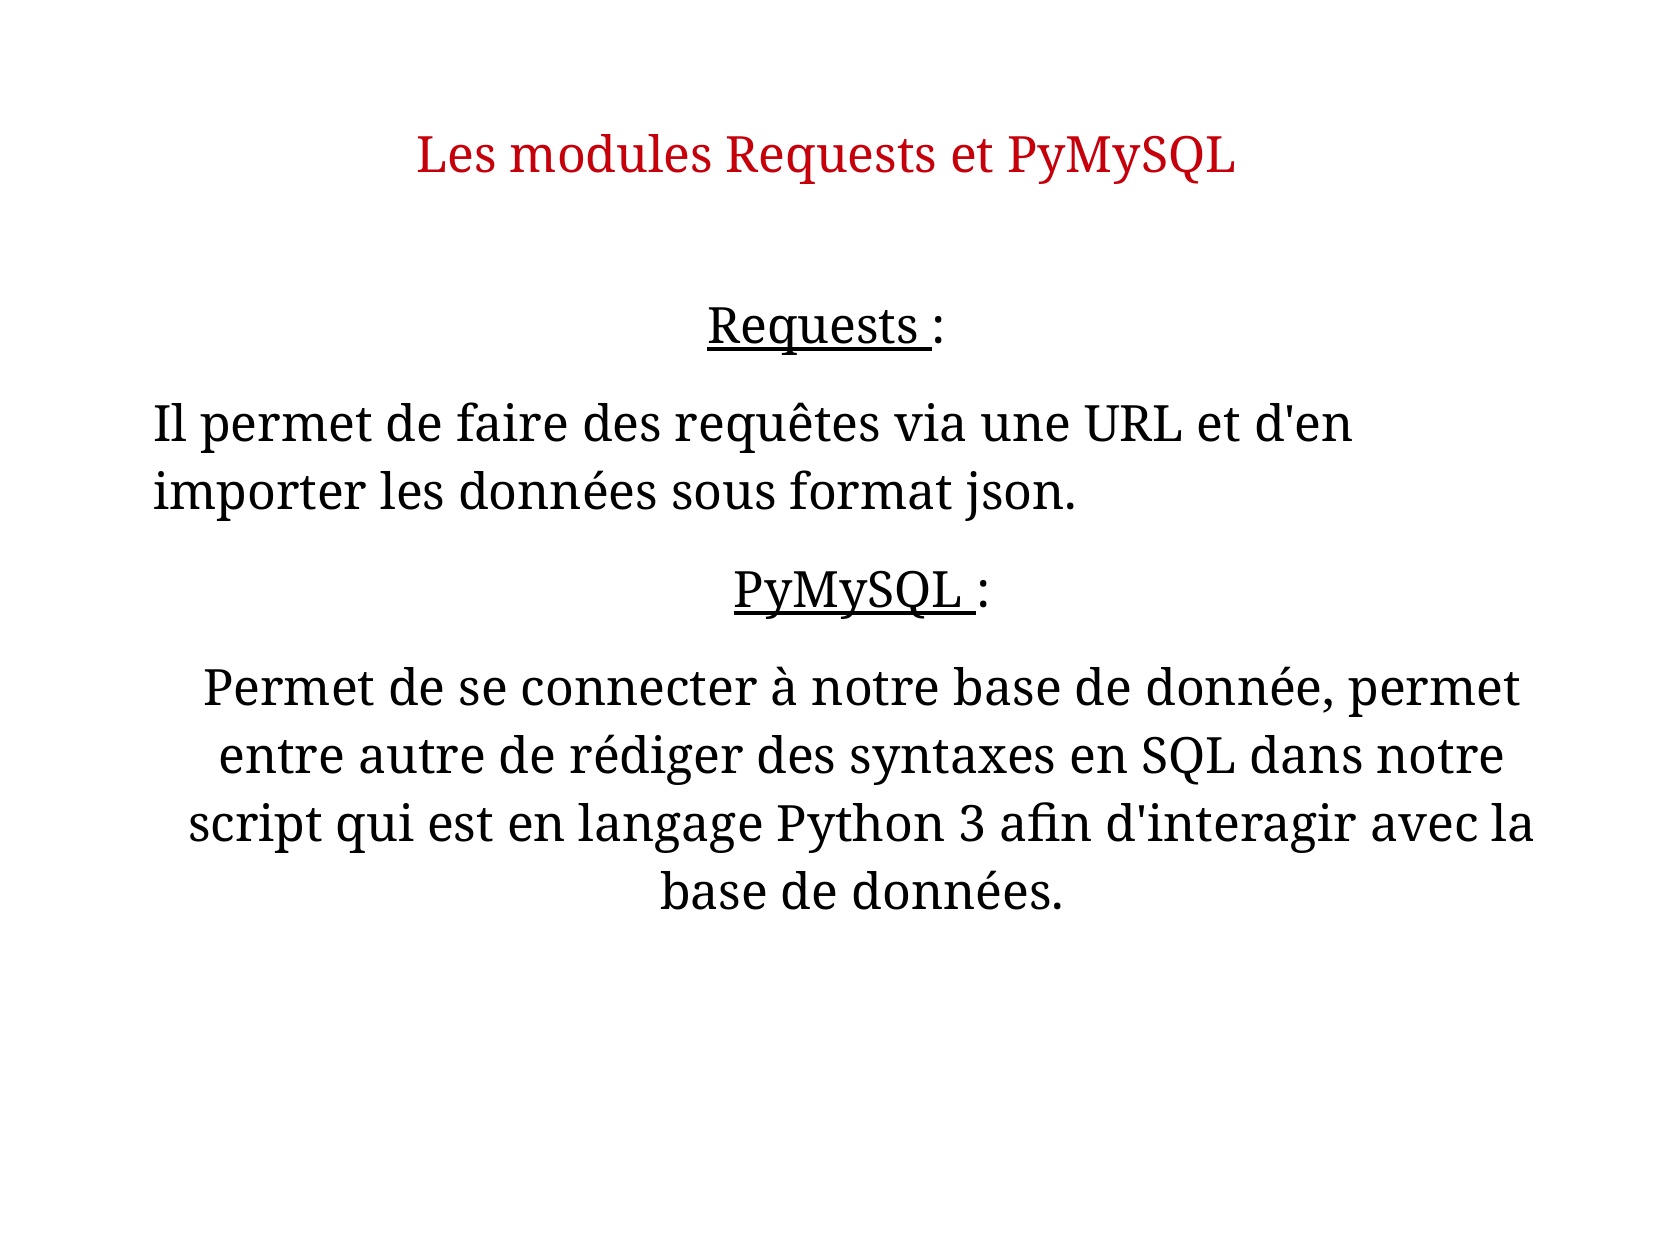

# Les modules Requests et PyMySQL
Requests :
Il permet de faire des requêtes via une URL et d'en importer les données sous format json.
PyMySQL :
Permet de se connecter à notre base de donnée, permet entre autre de rédiger des syntaxes en SQL dans notre script qui est en langage Python 3 afin d'interagir avec la base de données.